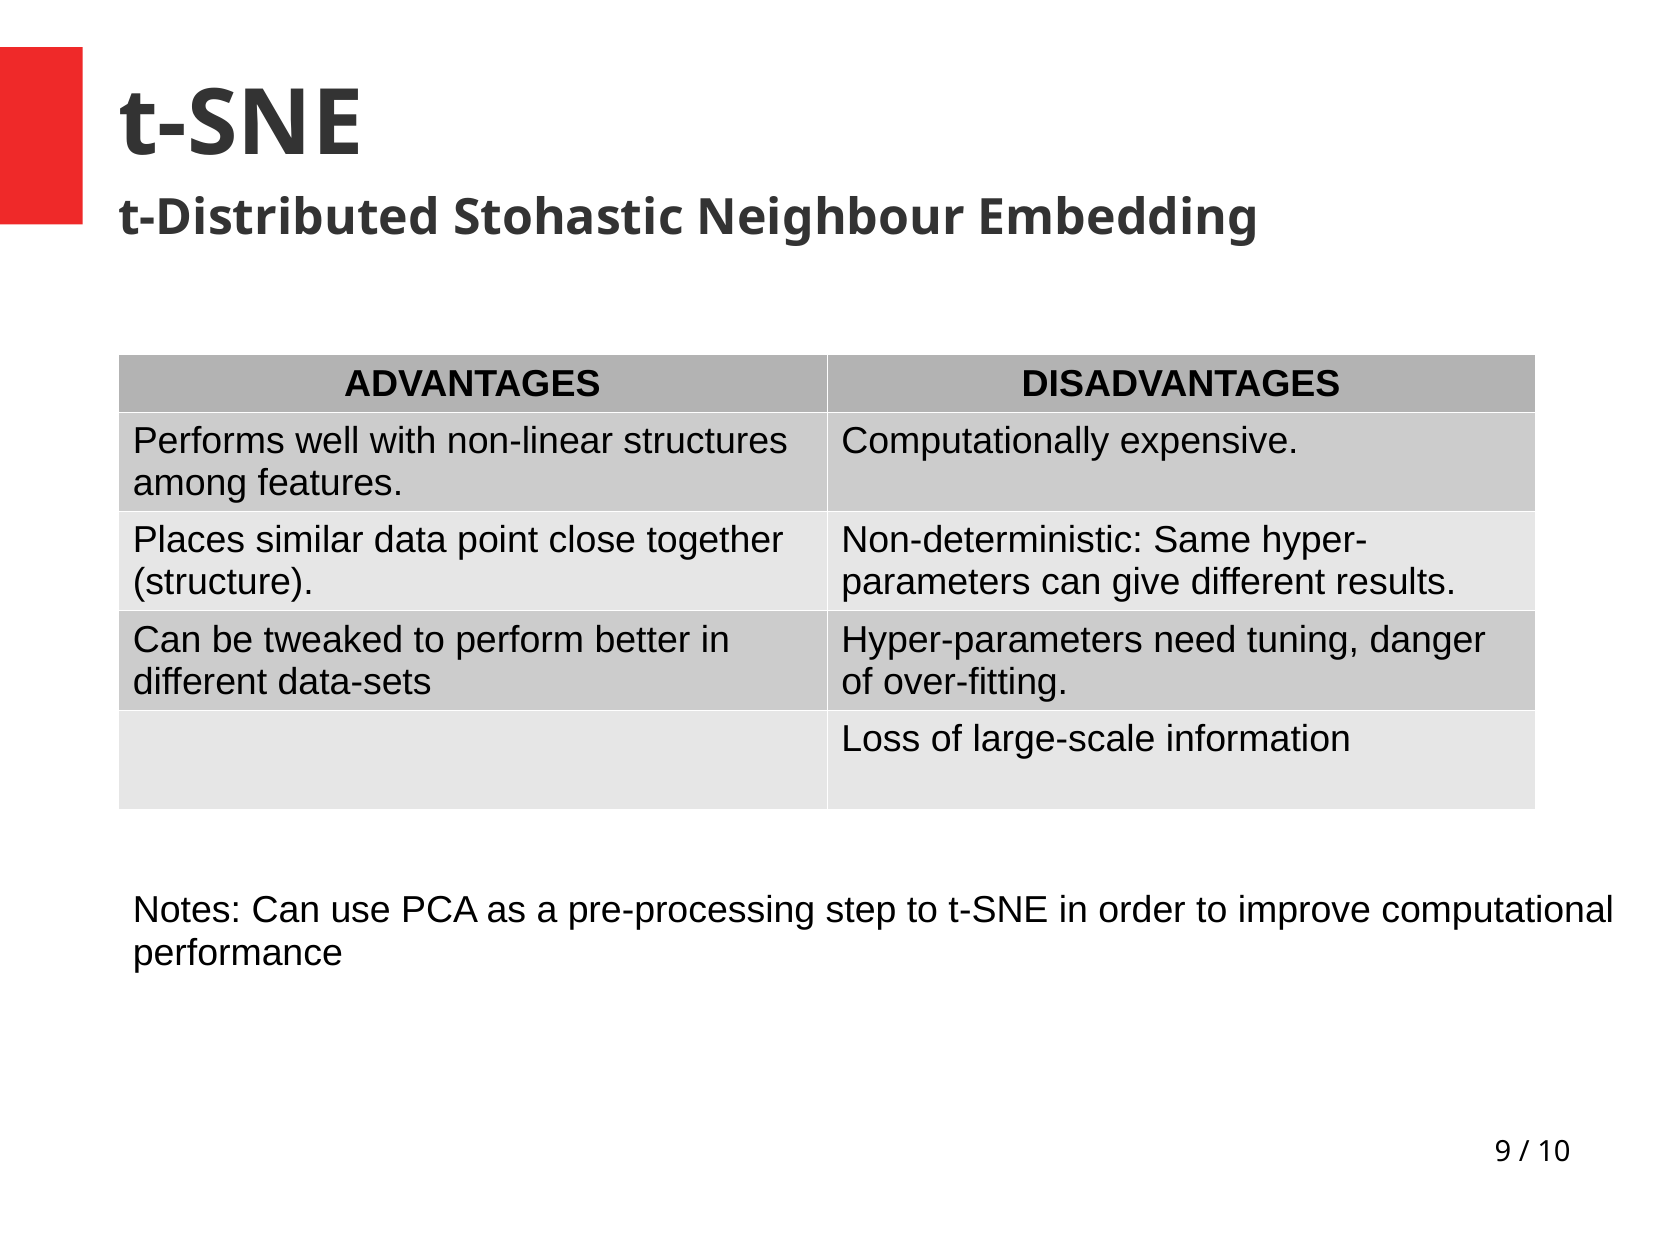

# t-SNE t-Distributed Stohastic Neighbour Embedding
| ADVANTAGES | DISADVANTAGES |
| --- | --- |
| Performs well with non-linear structures among features. | Computationally expensive. |
| Places similar data point close together (structure). | Non-deterministic: Same hyper-parameters can give different results. |
| Can be tweaked to perform better in different data-sets | Hyper-parameters need tuning, danger of over-fitting. |
| | Loss of large-scale information |
Notes: Can use PCA as a pre-processing step to t-SNE in order to improve computational
performance
9